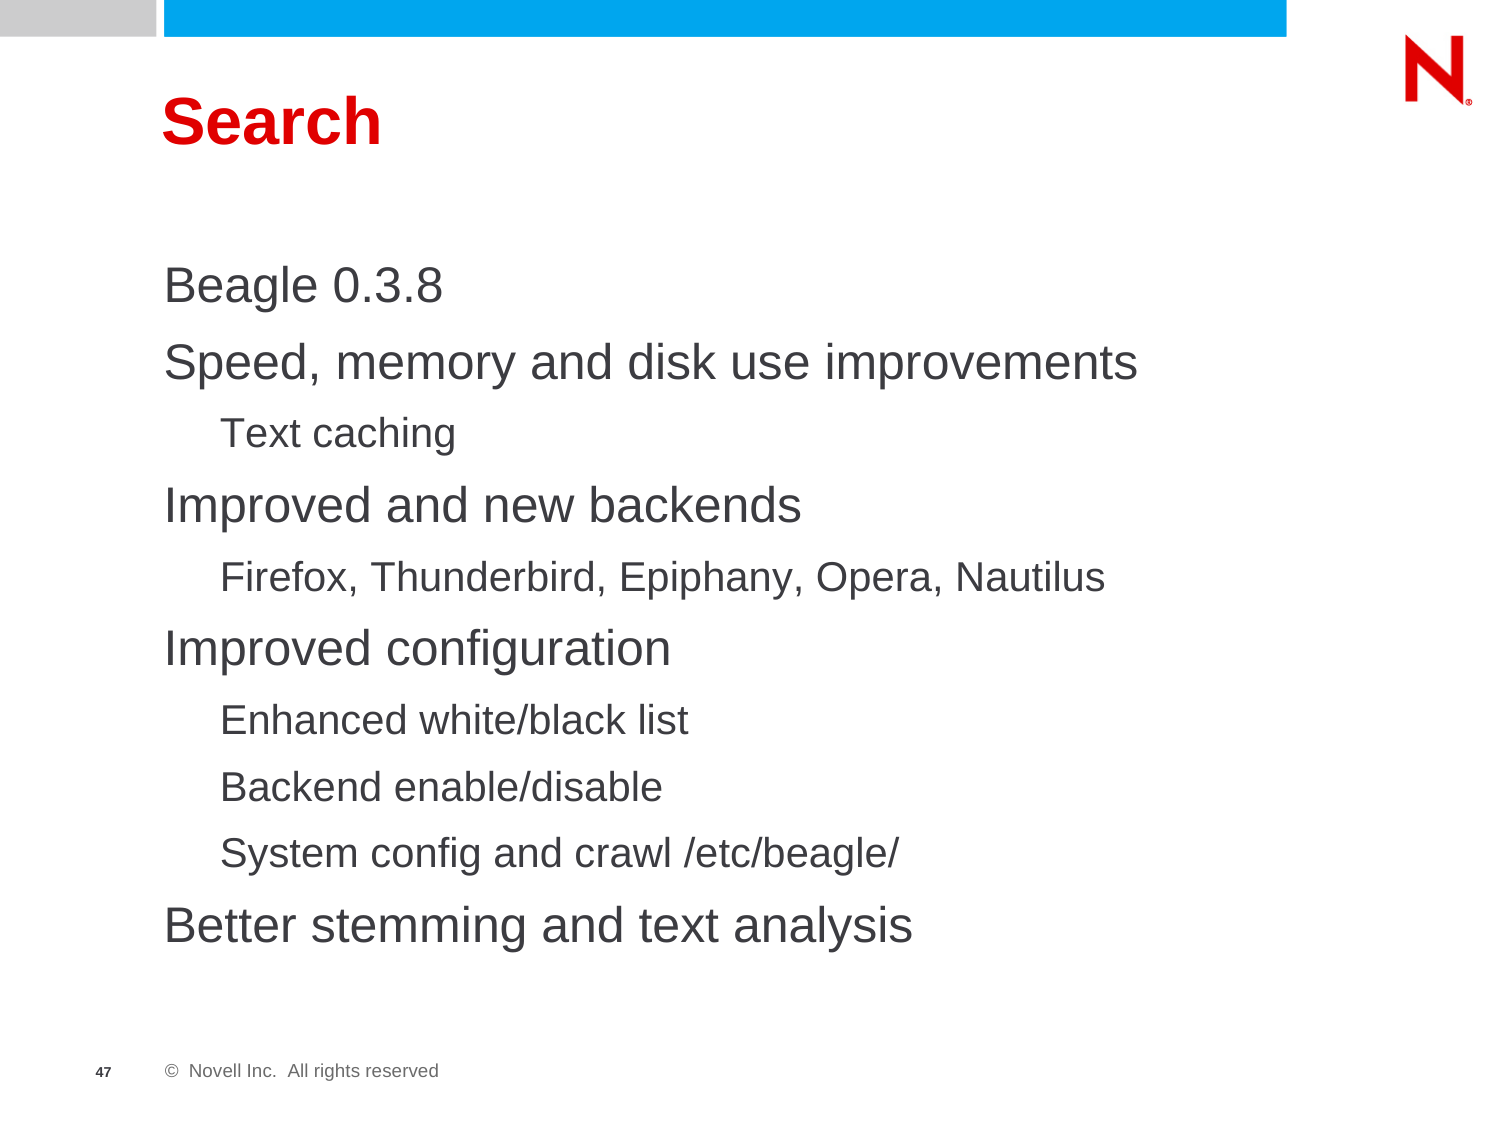

# Search
Beagle 0.3.8
Speed, memory and disk use improvements
Text caching
Improved and new backends
Firefox, Thunderbird, Epiphany, Opera, Nautilus
Improved configuration
Enhanced white/black list
Backend enable/disable
System config and crawl /etc/beagle/
Better stemming and text analysis